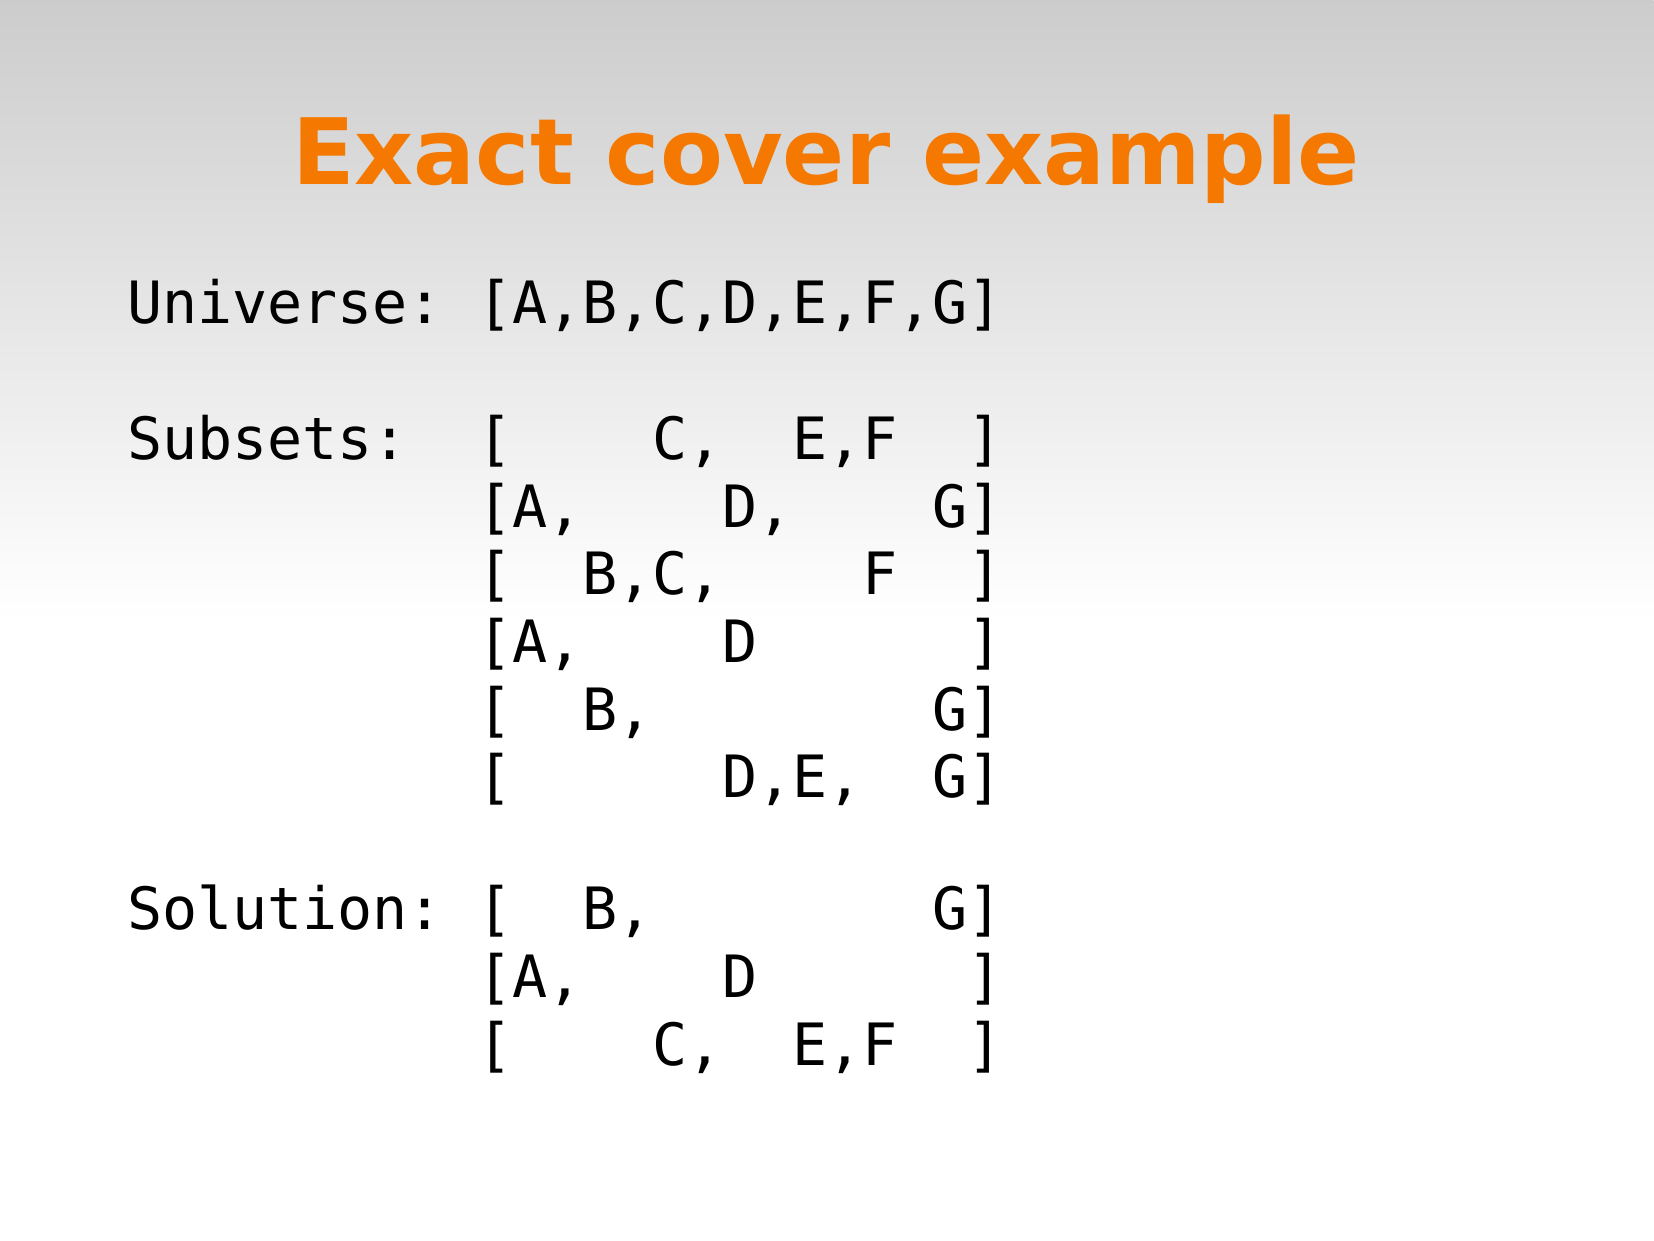

# Exact cover example
Universe: [A,B,C,D,E,F,G]
Subsets: [ C, E,F ]
 [A, D, G]
 [ B,C, F ]
 [A, D ]
 [ B, G]
 [ D,E, G]
Solution: [ B, G]
 [A, D ]
 [ C, E,F ]